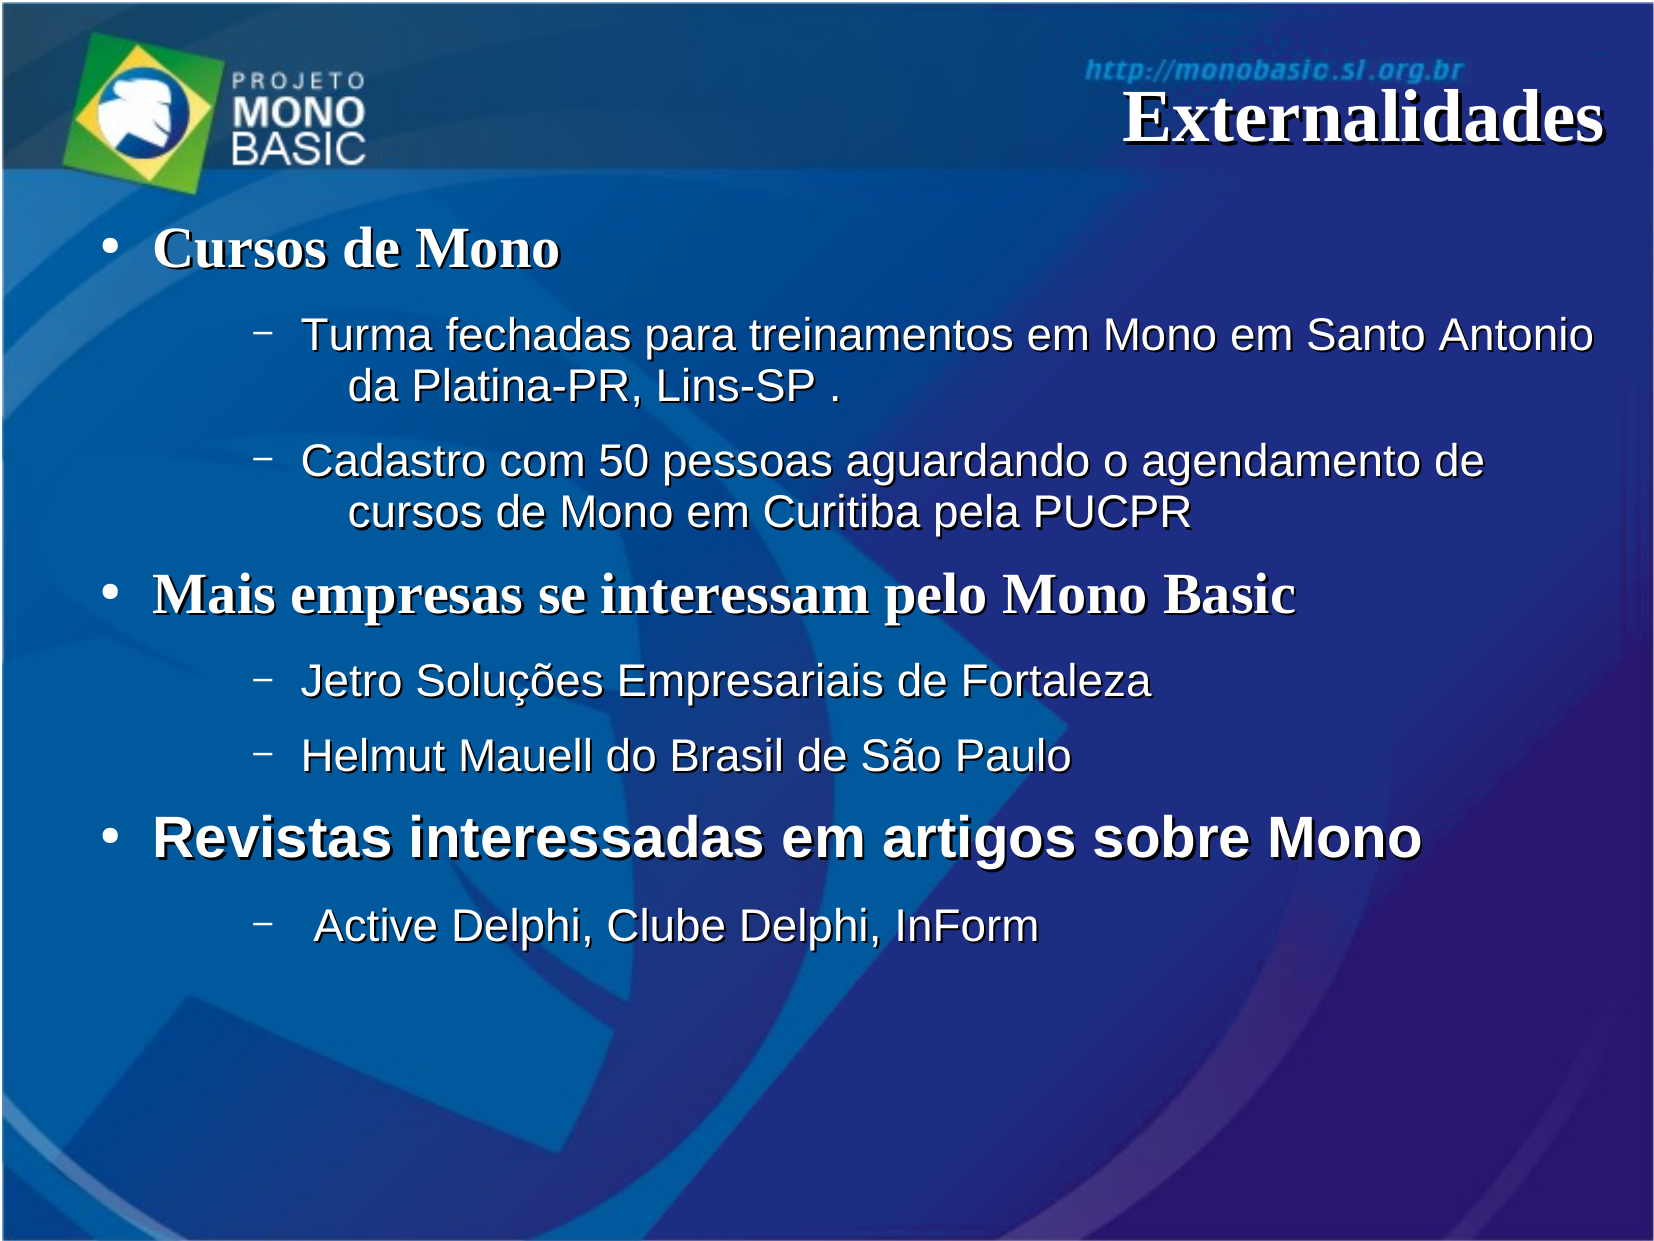

Externalidades
# Cursos de Mono
Turma fechadas para treinamentos em Mono em Santo Antonio da Platina-PR, Lins-SP .
Cadastro com 50 pessoas aguardando o agendamento de cursos de Mono em Curitiba pela PUCPR
Mais empresas se interessam pelo Mono Basic
Jetro Soluções Empresariais de Fortaleza
Helmut Mauell do Brasil de São Paulo
Revistas interessadas em artigos sobre Mono
 Active Delphi, Clube Delphi, InForm